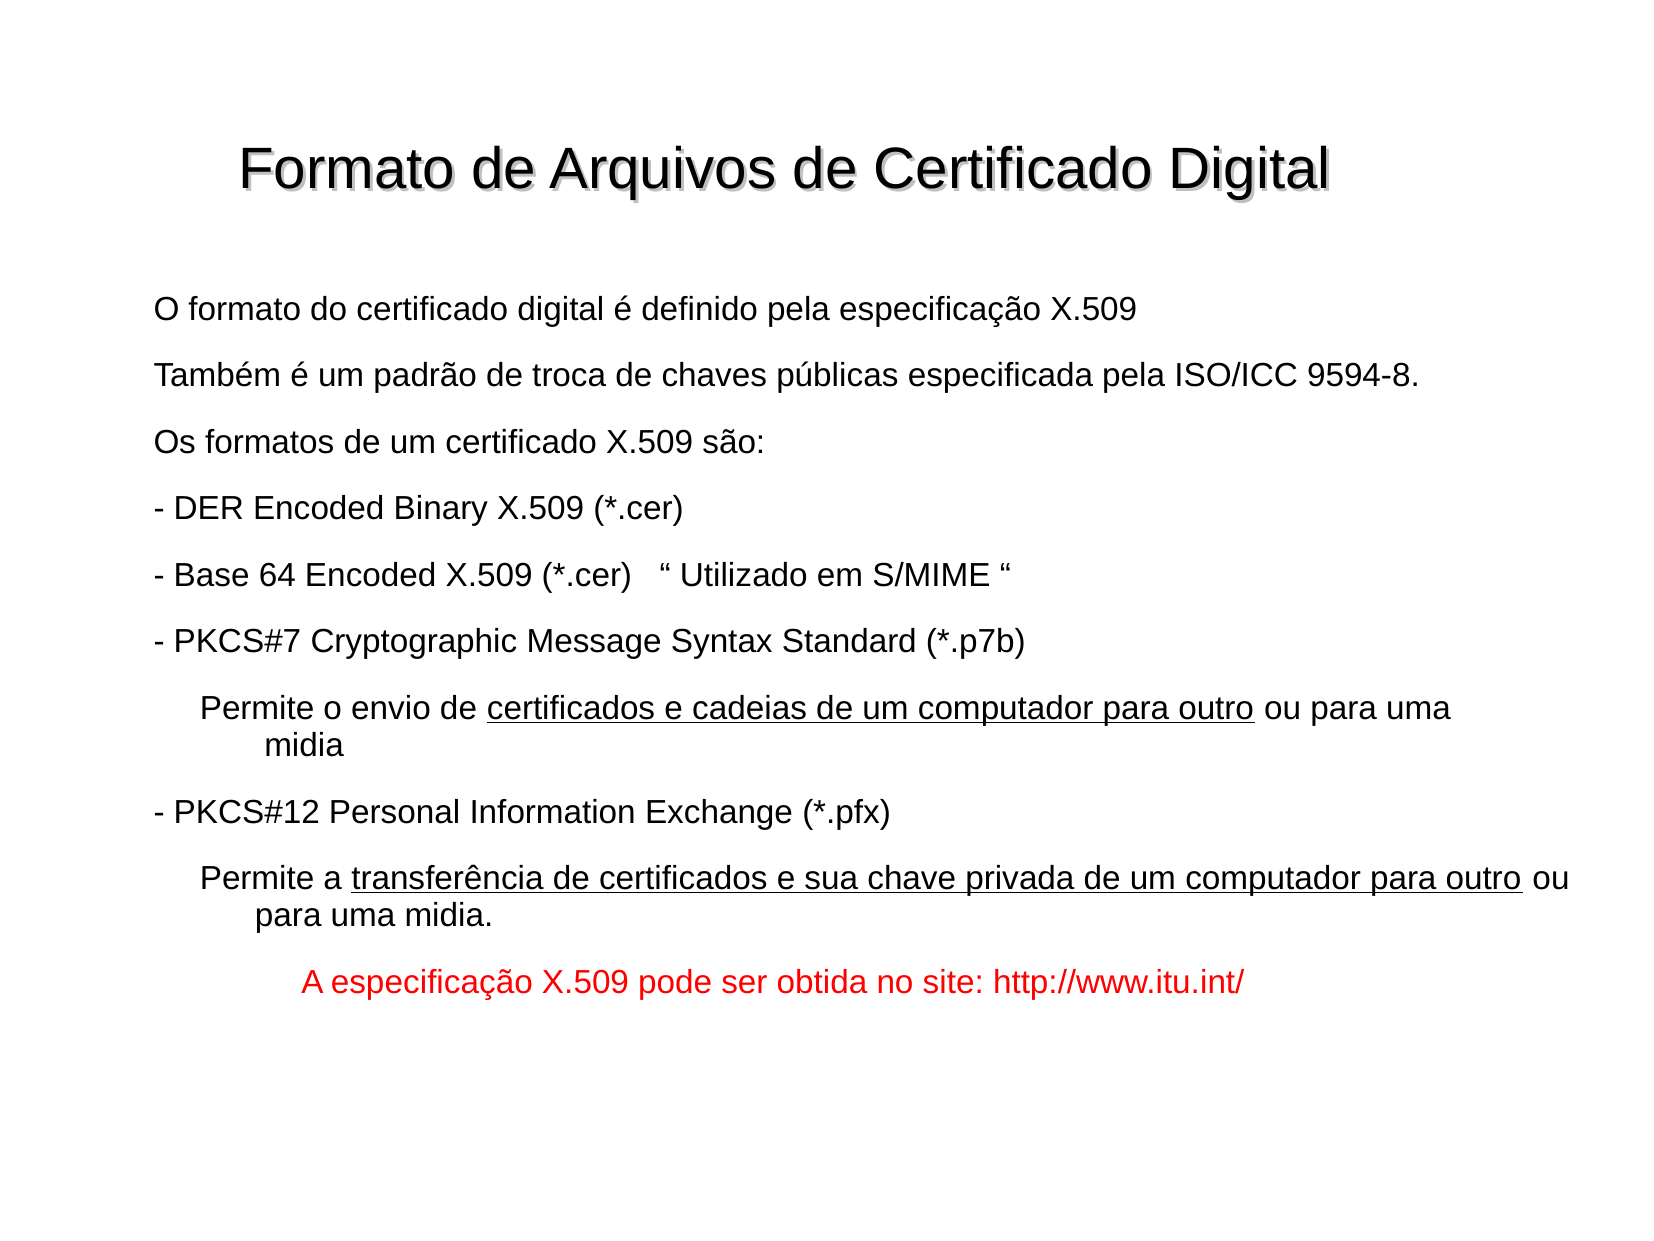

# Formato de Arquivos de Certificado Digital
O formato do certificado digital é definido pela especificação X.509
Também é um padrão de troca de chaves públicas especificada pela ISO/ICC 9594-8.
Os formatos de um certificado X.509 são:
- DER Encoded Binary X.509 (*.cer)
- Base 64 Encoded X.509 (*.cer) “ Utilizado em S/MIME “
- PKCS#7 Cryptographic Message Syntax Standard (*.p7b)
 Permite o envio de certificados e cadeias de um computador para outro ou para uma midia
- PKCS#12 Personal Information Exchange (*.pfx)
 Permite a transferência de certificados e sua chave privada de um computador para outro ou para uma midia.
 A especificação X.509 pode ser obtida no site: http://www.itu.int/